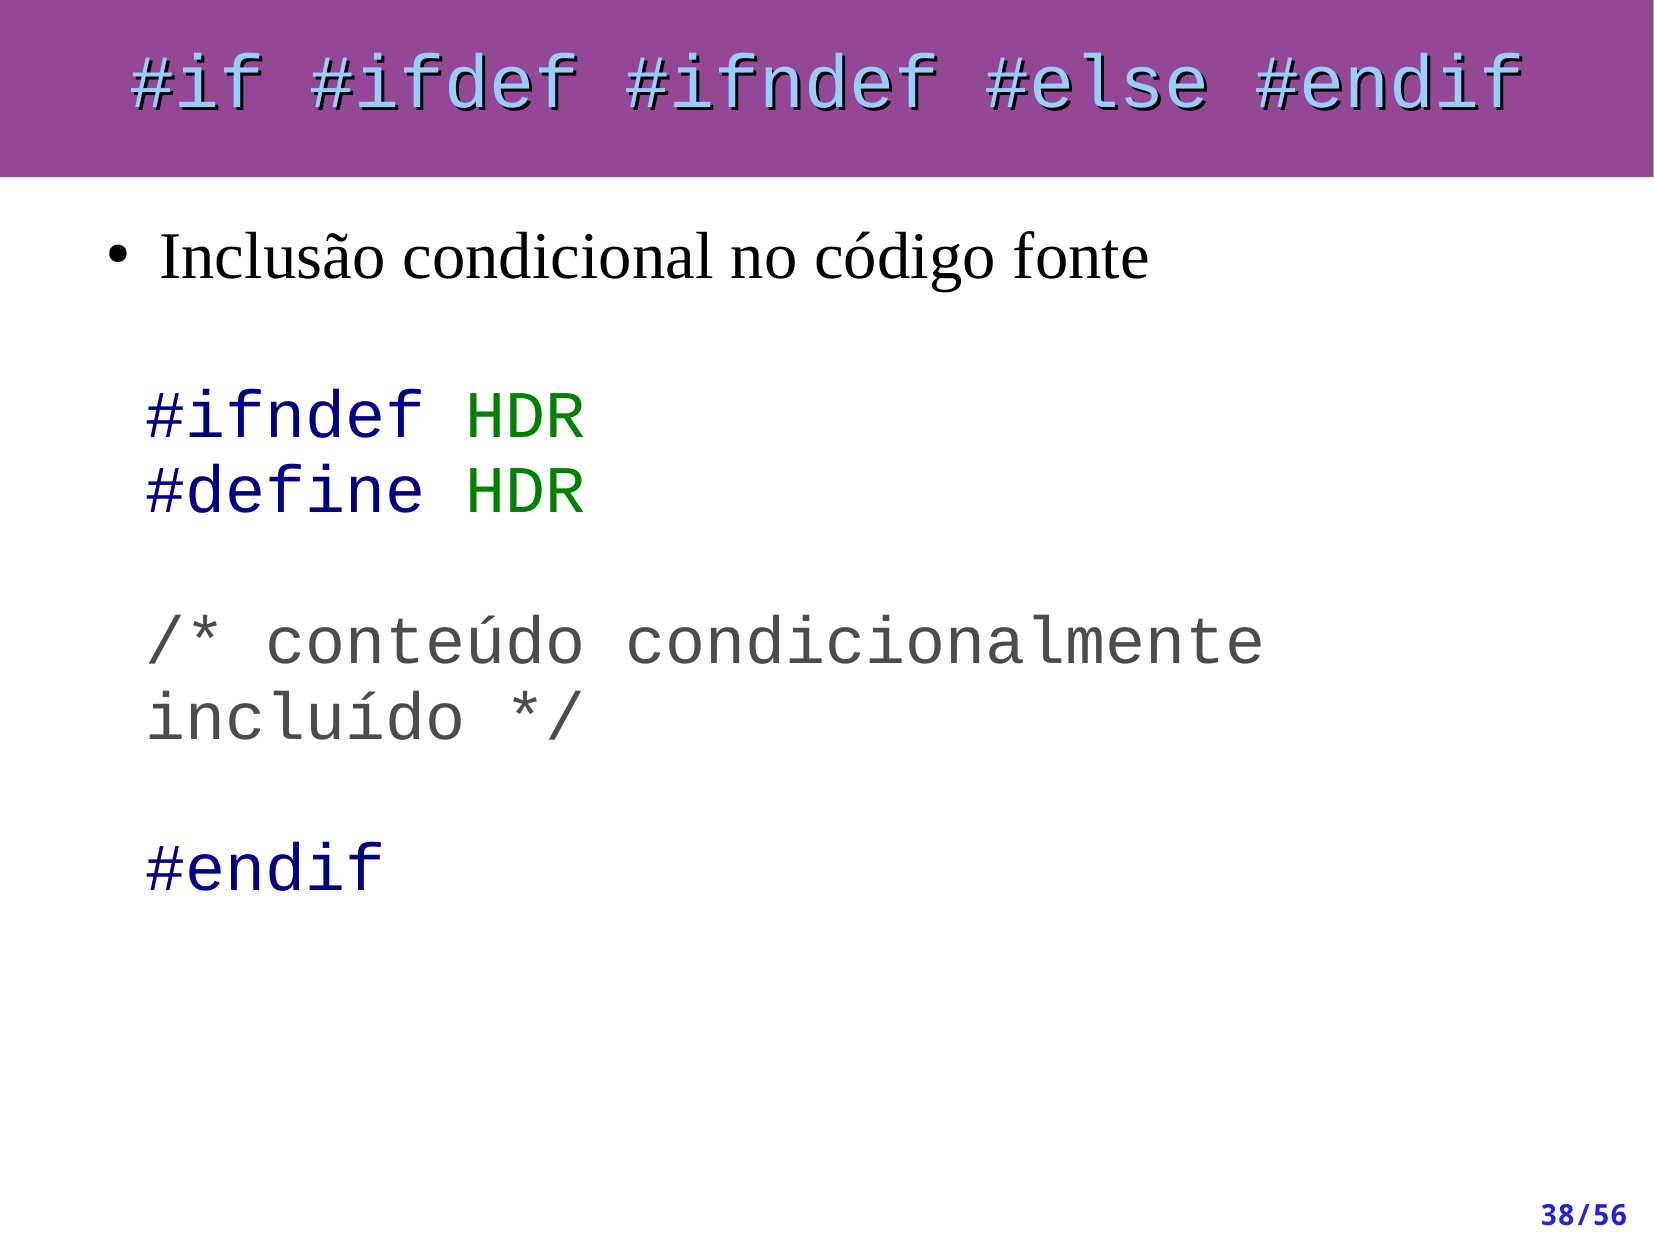

# #if #ifdef #ifndef #else #endif
Inclusão condicional no código fonte
#ifndef HDR
#define HDR
/* conteúdo condicionalmente incluído */
#endif
38